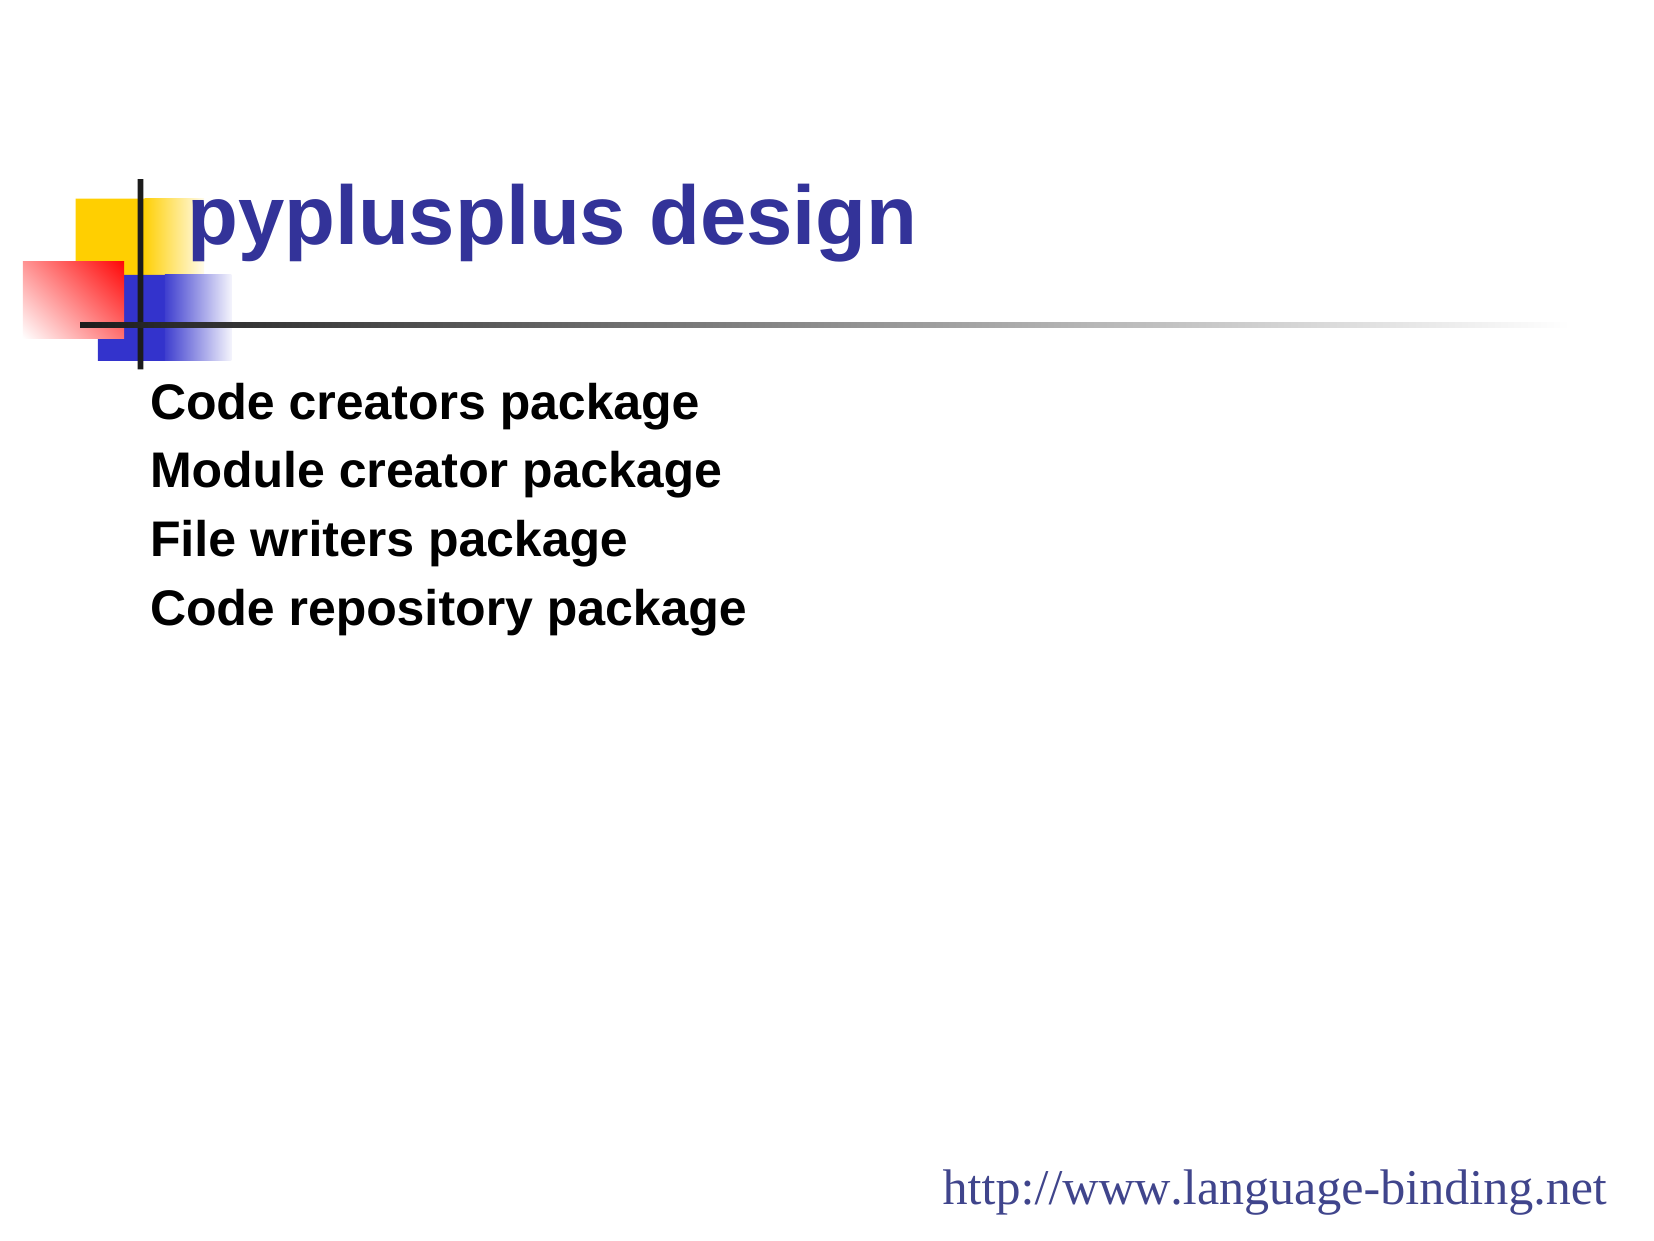

# pyplusplus design
Code creators package
Module creator package
File writers package
Code repository package
http://www.language-binding.net